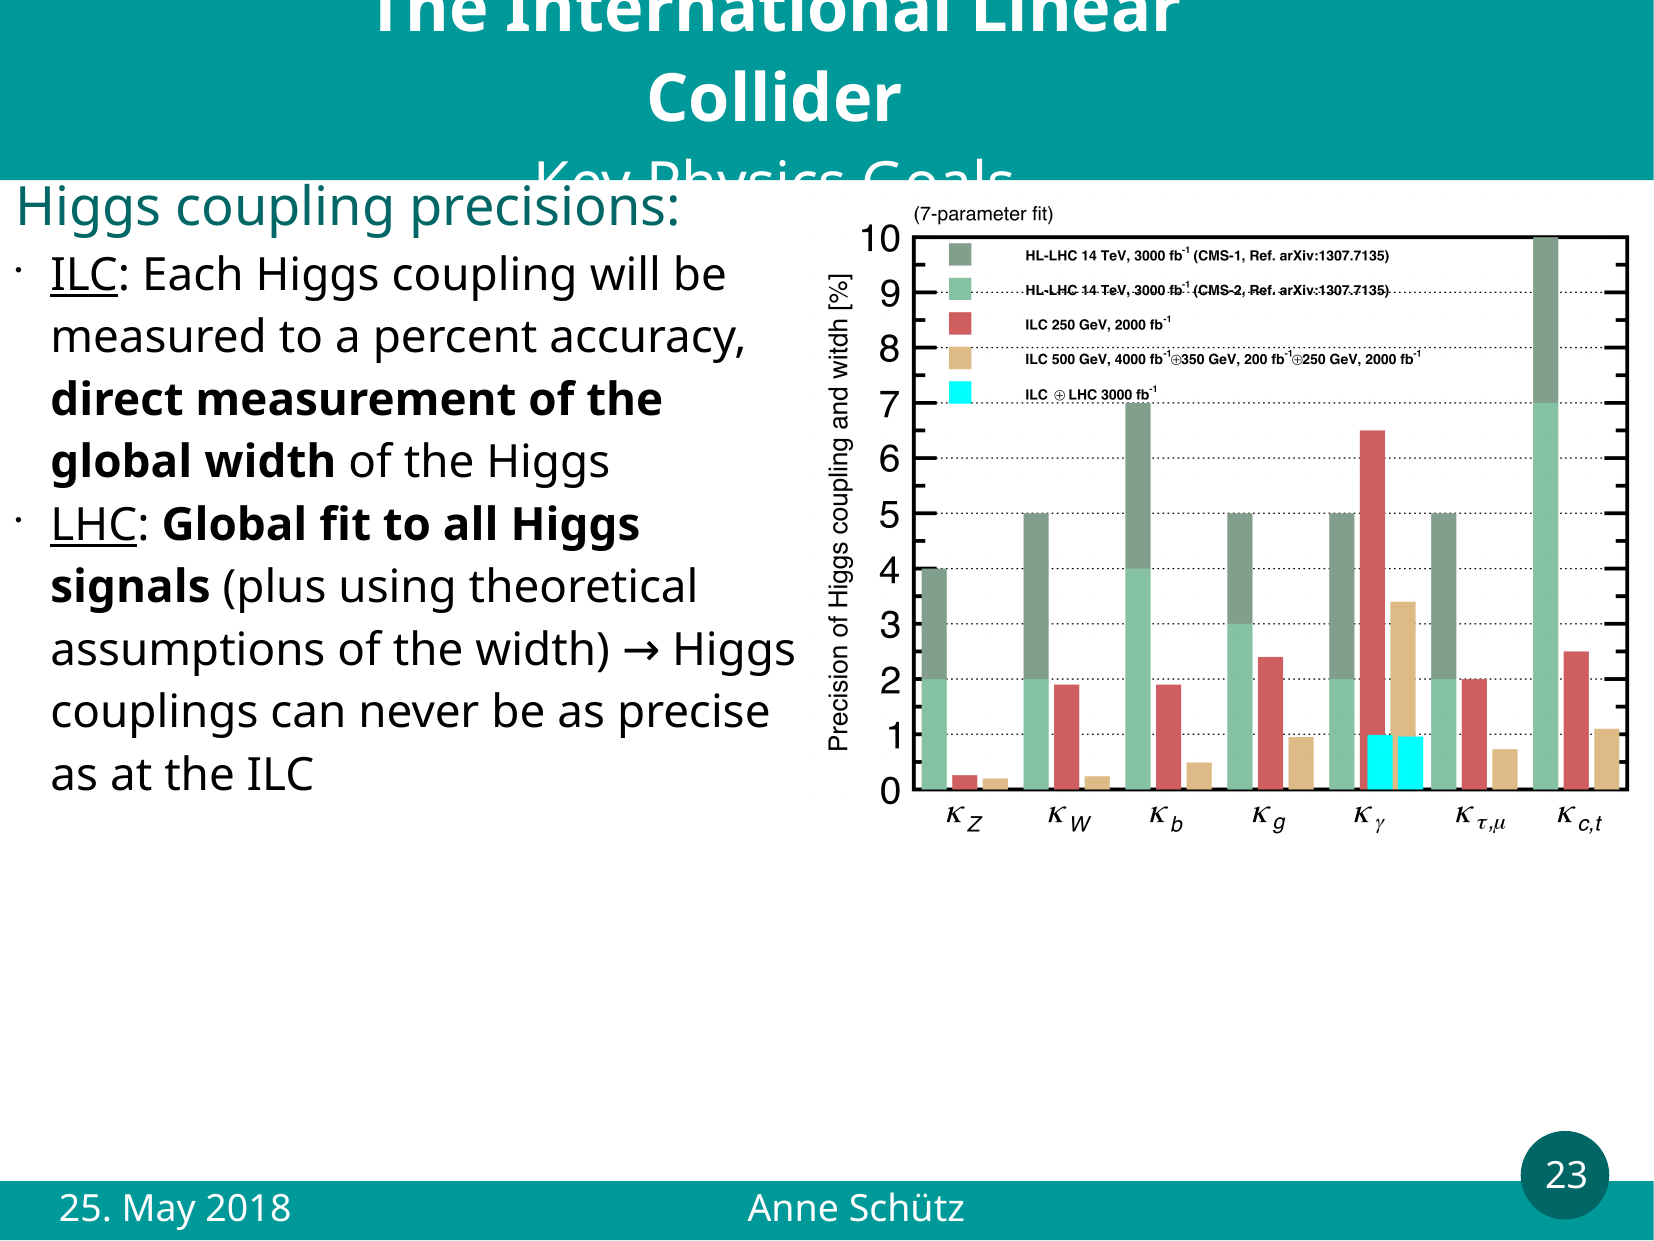

# The International Linear Collider Key Physics Goals
Higgs coupling precisions:
ILC: Each Higgs coupling will be measured to a percent accuracy, direct measurement of the global width of the Higgs
LHC: Global fit to all Higgs signals (plus using theoretical assumptions of the width) → Higgs couplings can never be as precise as at the ILC